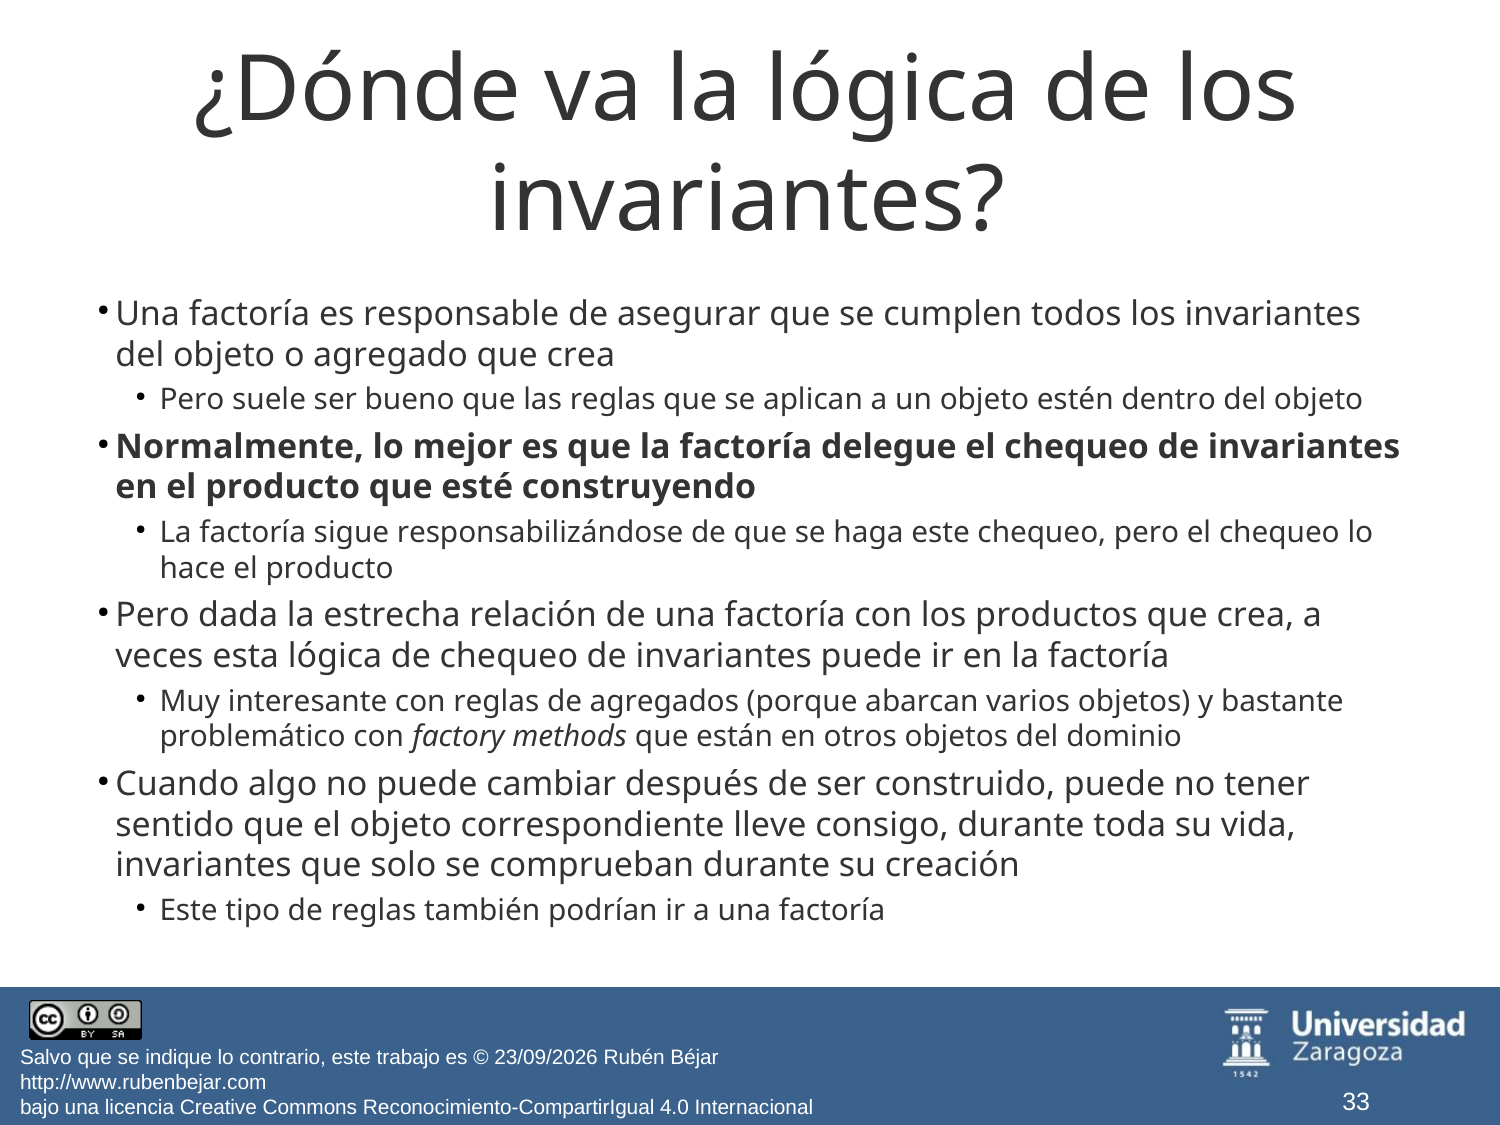

# ¿Dónde va la lógica de los invariantes?
Una factoría es responsable de asegurar que se cumplen todos los invariantes del objeto o agregado que crea
Pero suele ser bueno que las reglas que se aplican a un objeto estén dentro del objeto
Normalmente, lo mejor es que la factoría delegue el chequeo de invariantes en el producto que esté construyendo
La factoría sigue responsabilizándose de que se haga este chequeo, pero el chequeo lo hace el producto
Pero dada la estrecha relación de una factoría con los productos que crea, a veces esta lógica de chequeo de invariantes puede ir en la factoría
Muy interesante con reglas de agregados (porque abarcan varios objetos) y bastante problemático con factory methods que están en otros objetos del dominio
Cuando algo no puede cambiar después de ser construido, puede no tener sentido que el objeto correspondiente lleve consigo, durante toda su vida, invariantes que solo se comprueban durante su creación
Este tipo de reglas también podrían ir a una factoría